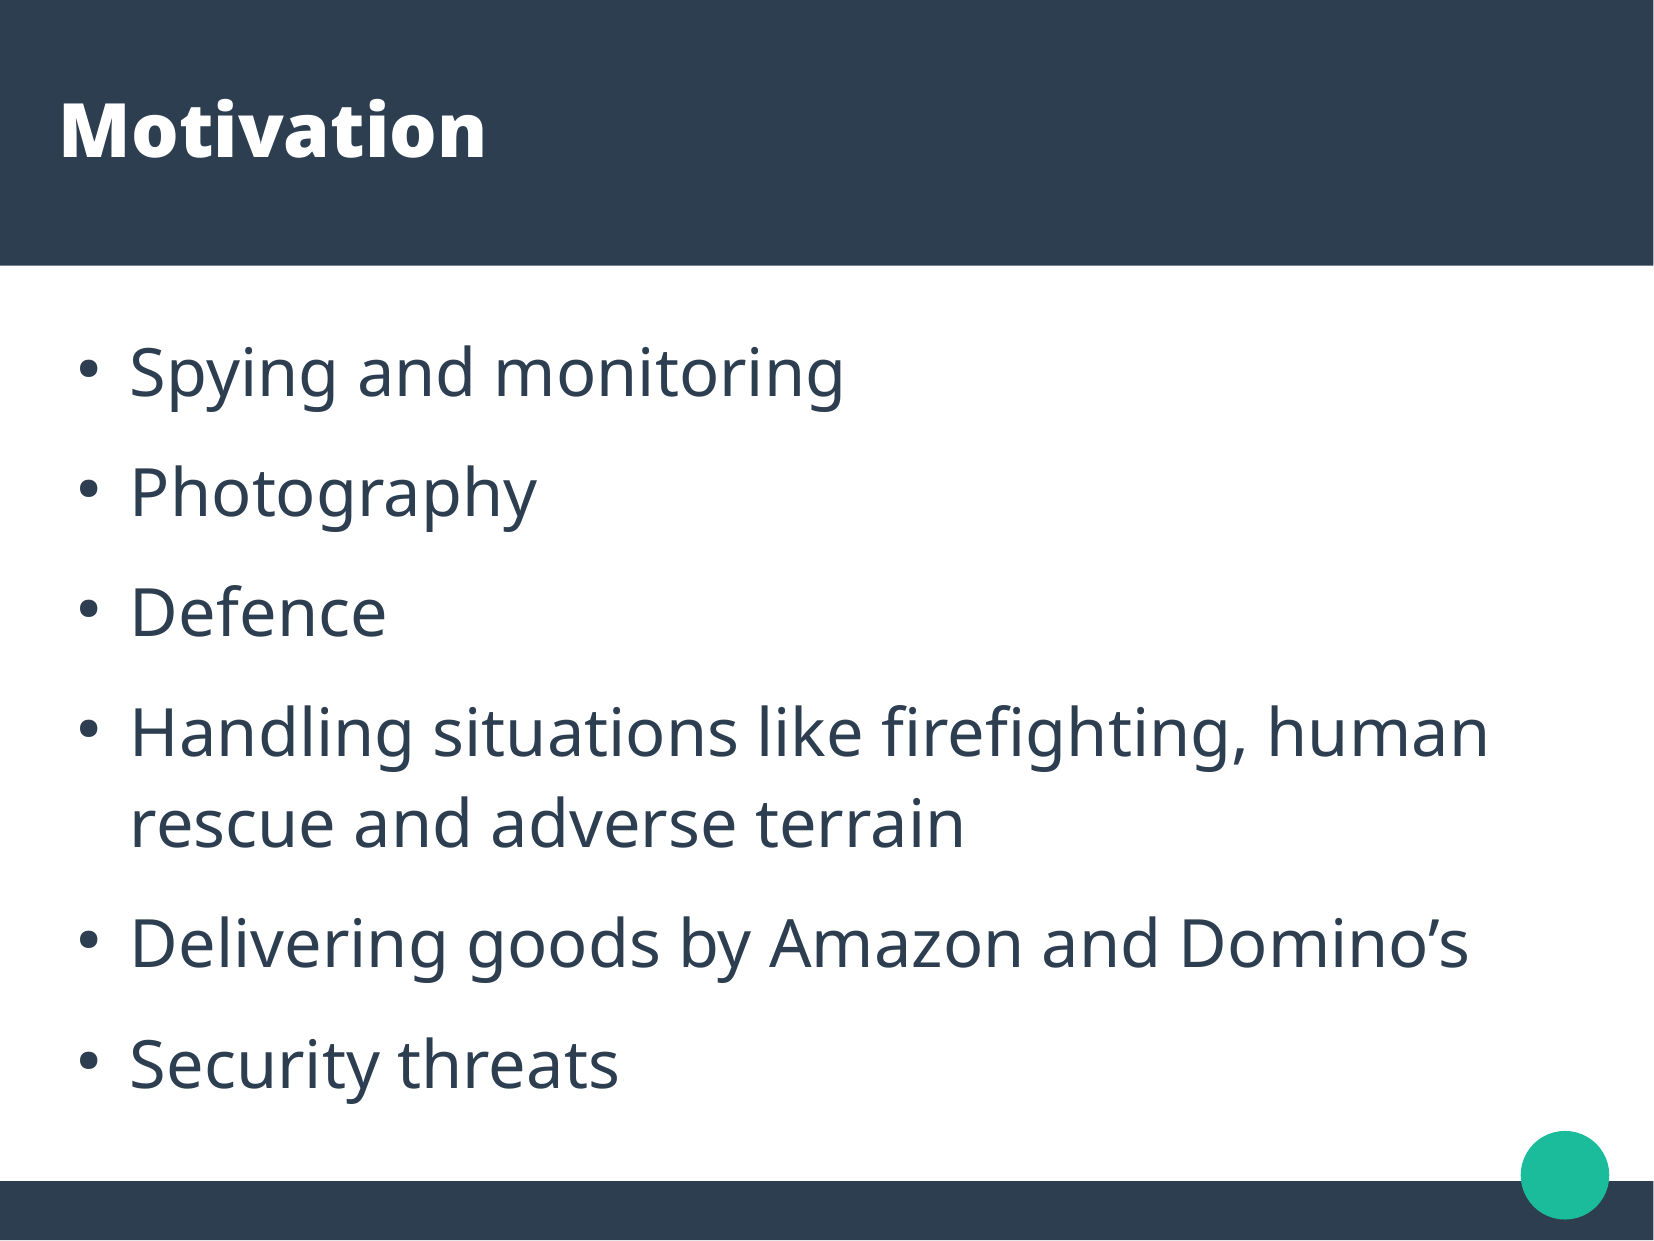

# Motivation
Spying and monitoring
Photography
Defence
Handling situations like firefighting, human rescue and adverse terrain
Delivering goods by Amazon and Domino’s
Security threats